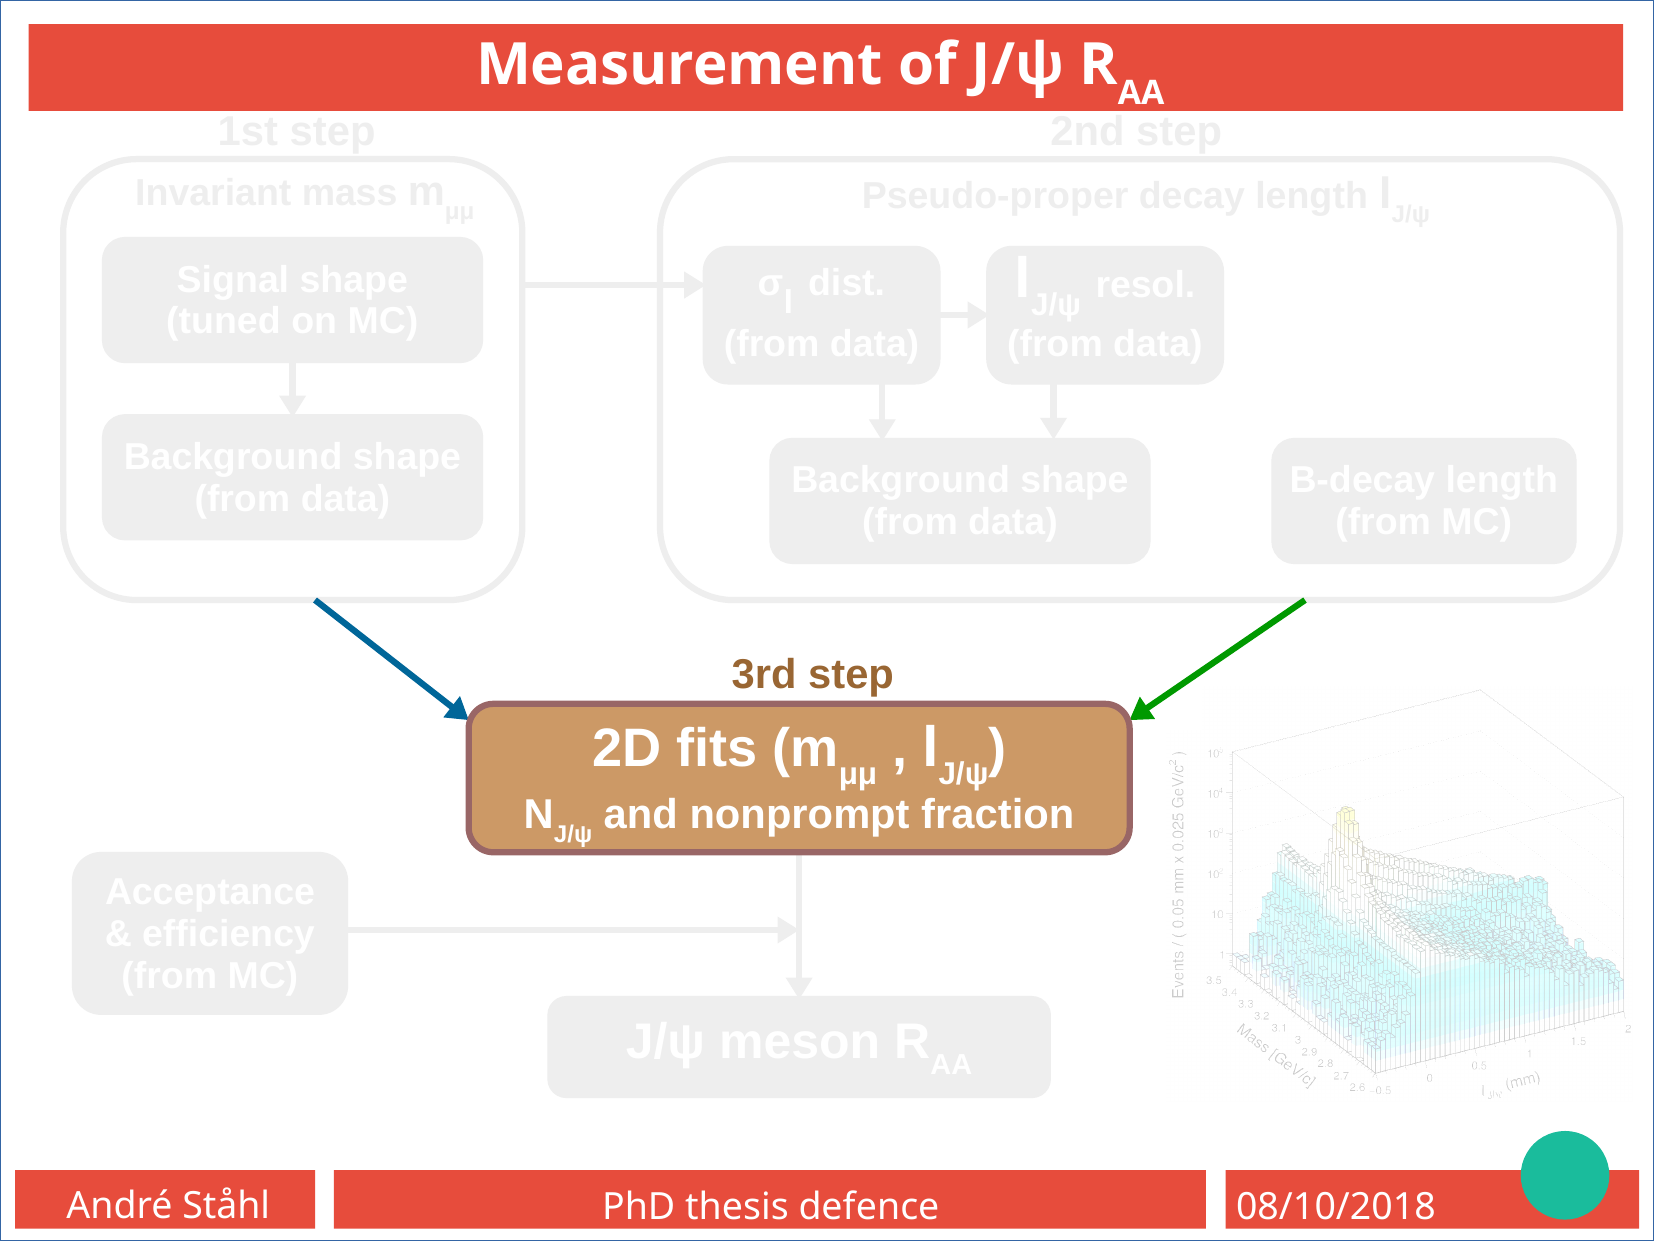

# Measurement of J/ψ RAA
1st step
2nd step
Pseudo-proper decay length lJ/ψ
Invariant mass mμμ
Signal shape
(tuned on MC)
σl dist.
(from data)
lJ/ψ resol.
(from data)
Background shape
(from data)
Background shape
(from data)
B-decay length
(from MC)
3rd step
2D fits (mμμ , lJ/ψ)
NJ/ψ and nonprompt fraction
Acceptance
& efficiency
(from MC)
J/ψ meson RAA
08/10/2018